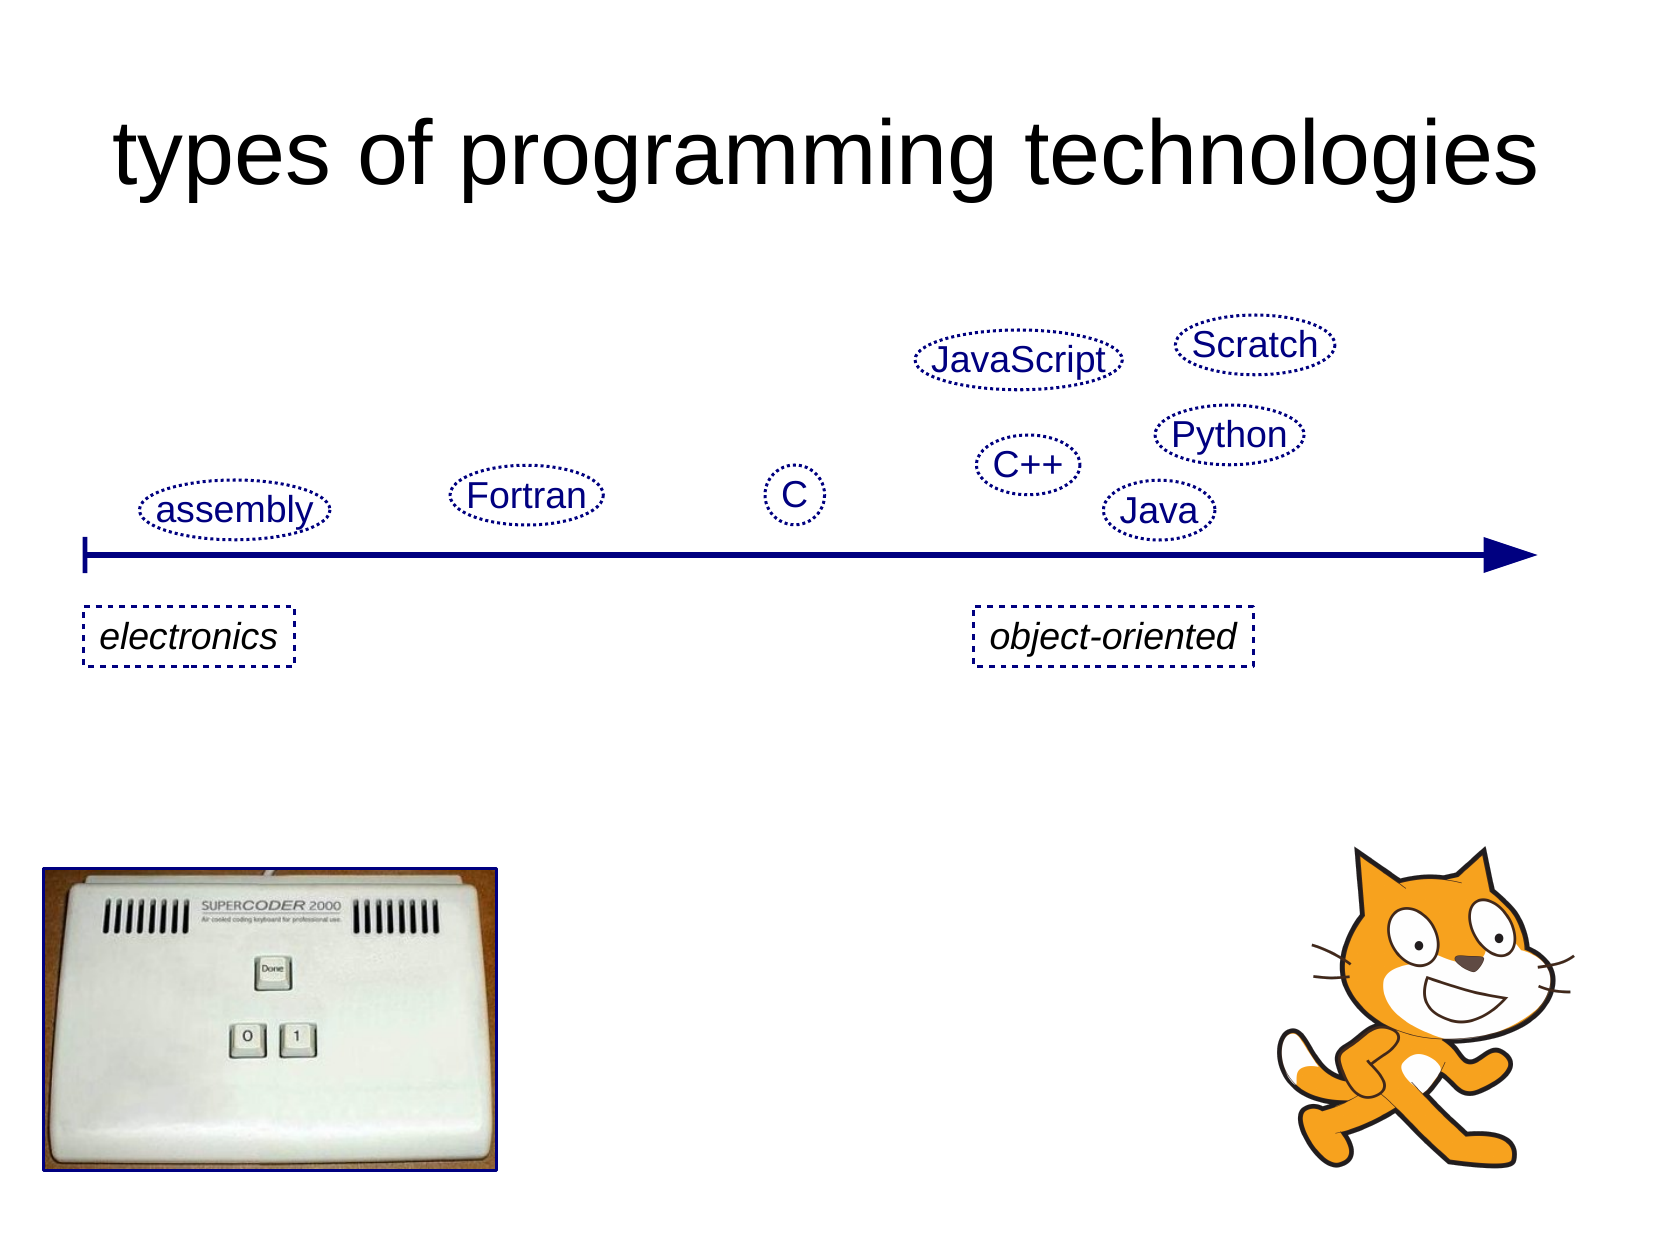

# types of programming technologies
Scratch
JavaScript
Python
C++
C
Fortran
assembly
Java
electronics
object-oriented